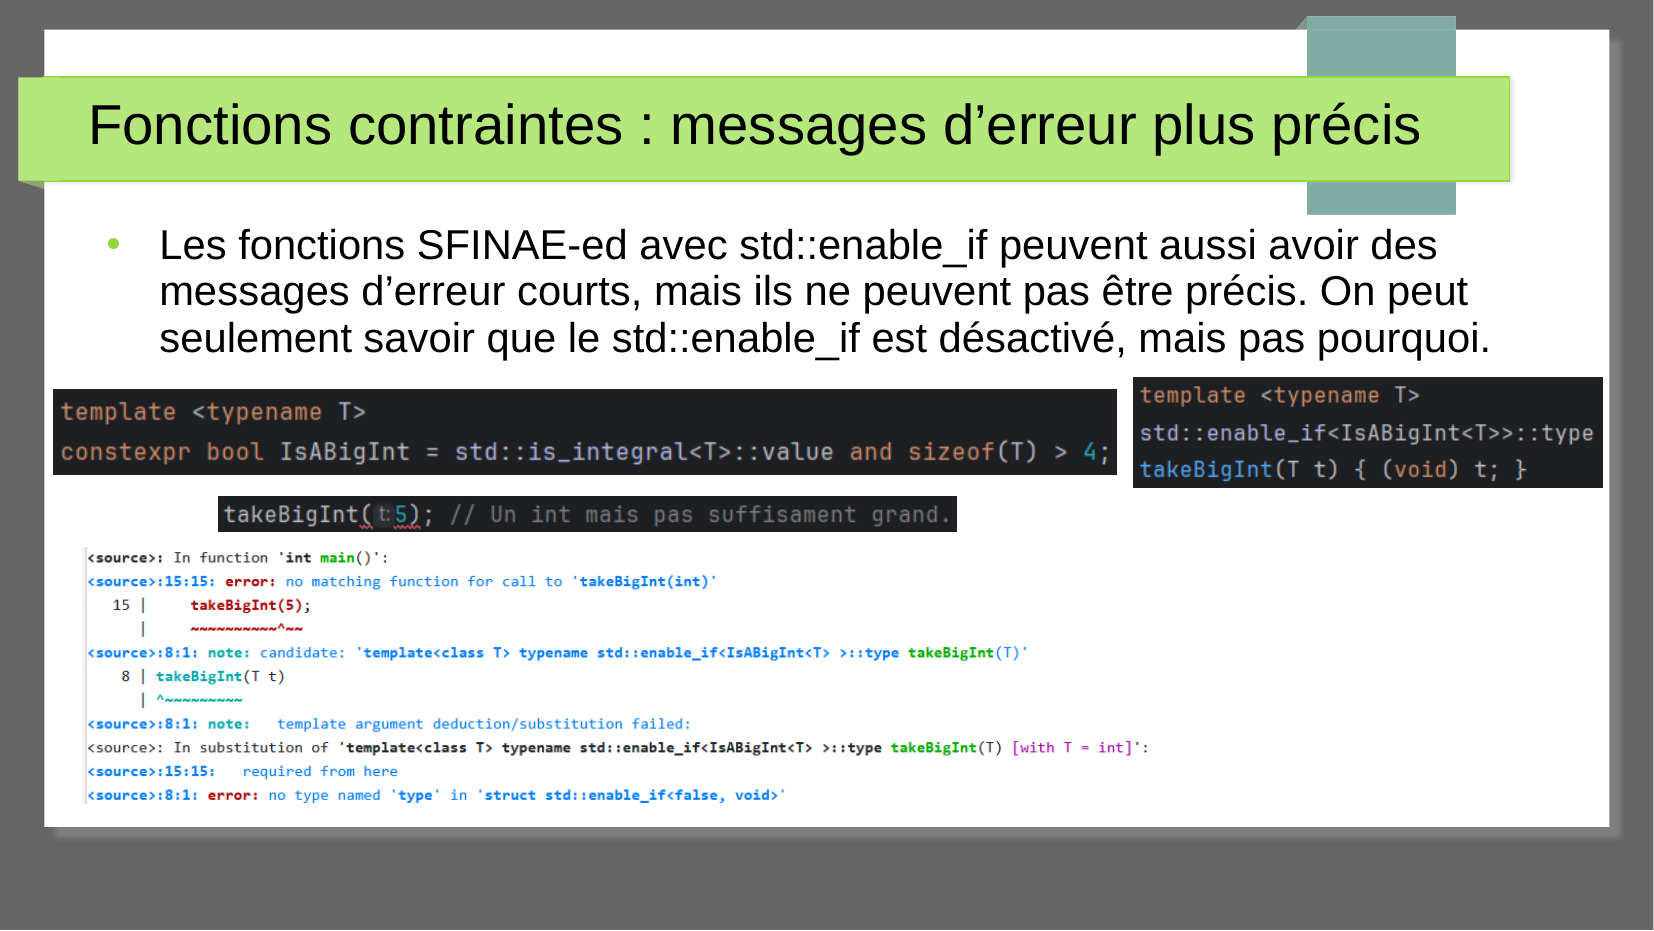

# Fonctions contraintes : messages d’erreur plus précis
Les fonctions SFINAE-ed avec std::enable_if peuvent aussi avoir des messages d’erreur courts, mais ils ne peuvent pas être précis. On peut seulement savoir que le std::enable_if est désactivé, mais pas pourquoi.